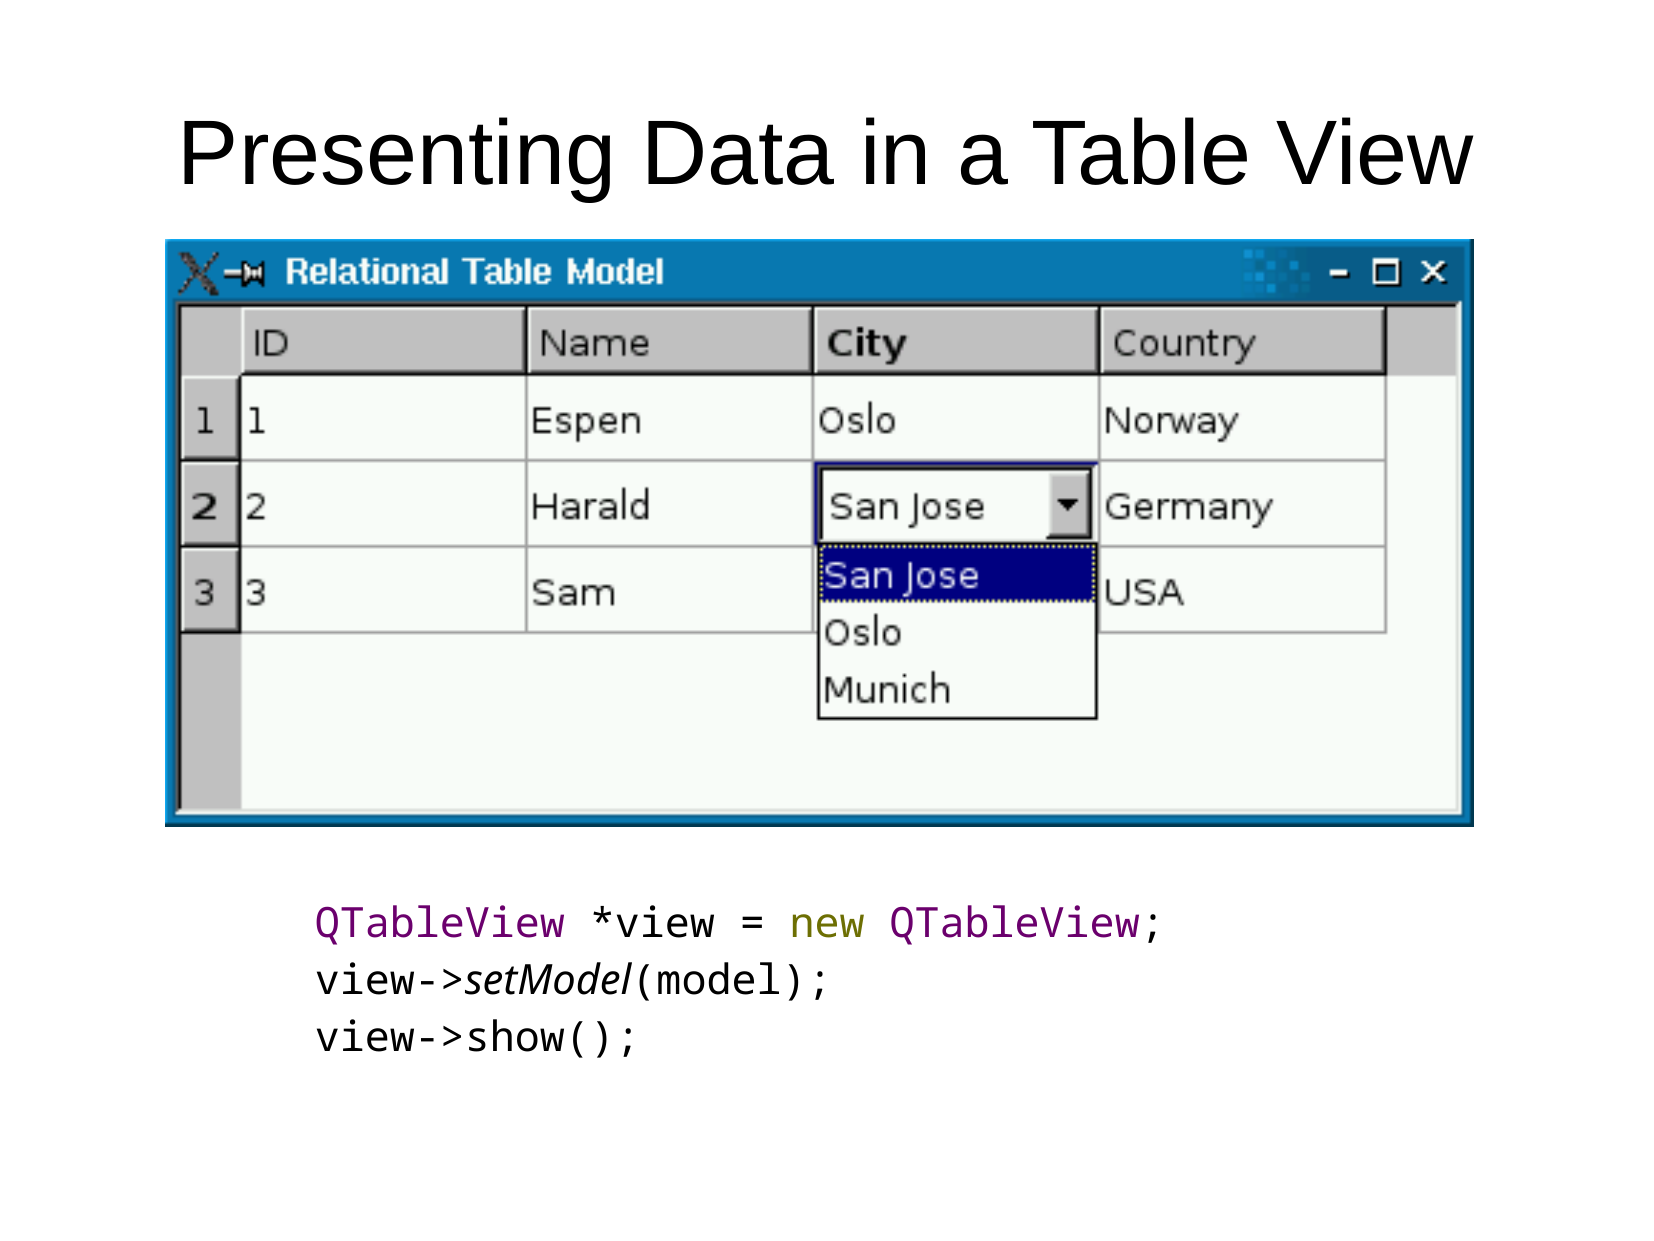

# Presenting Data in a Table View
QTableView *view = new QTableView;
view->setModel(model);
view->show();